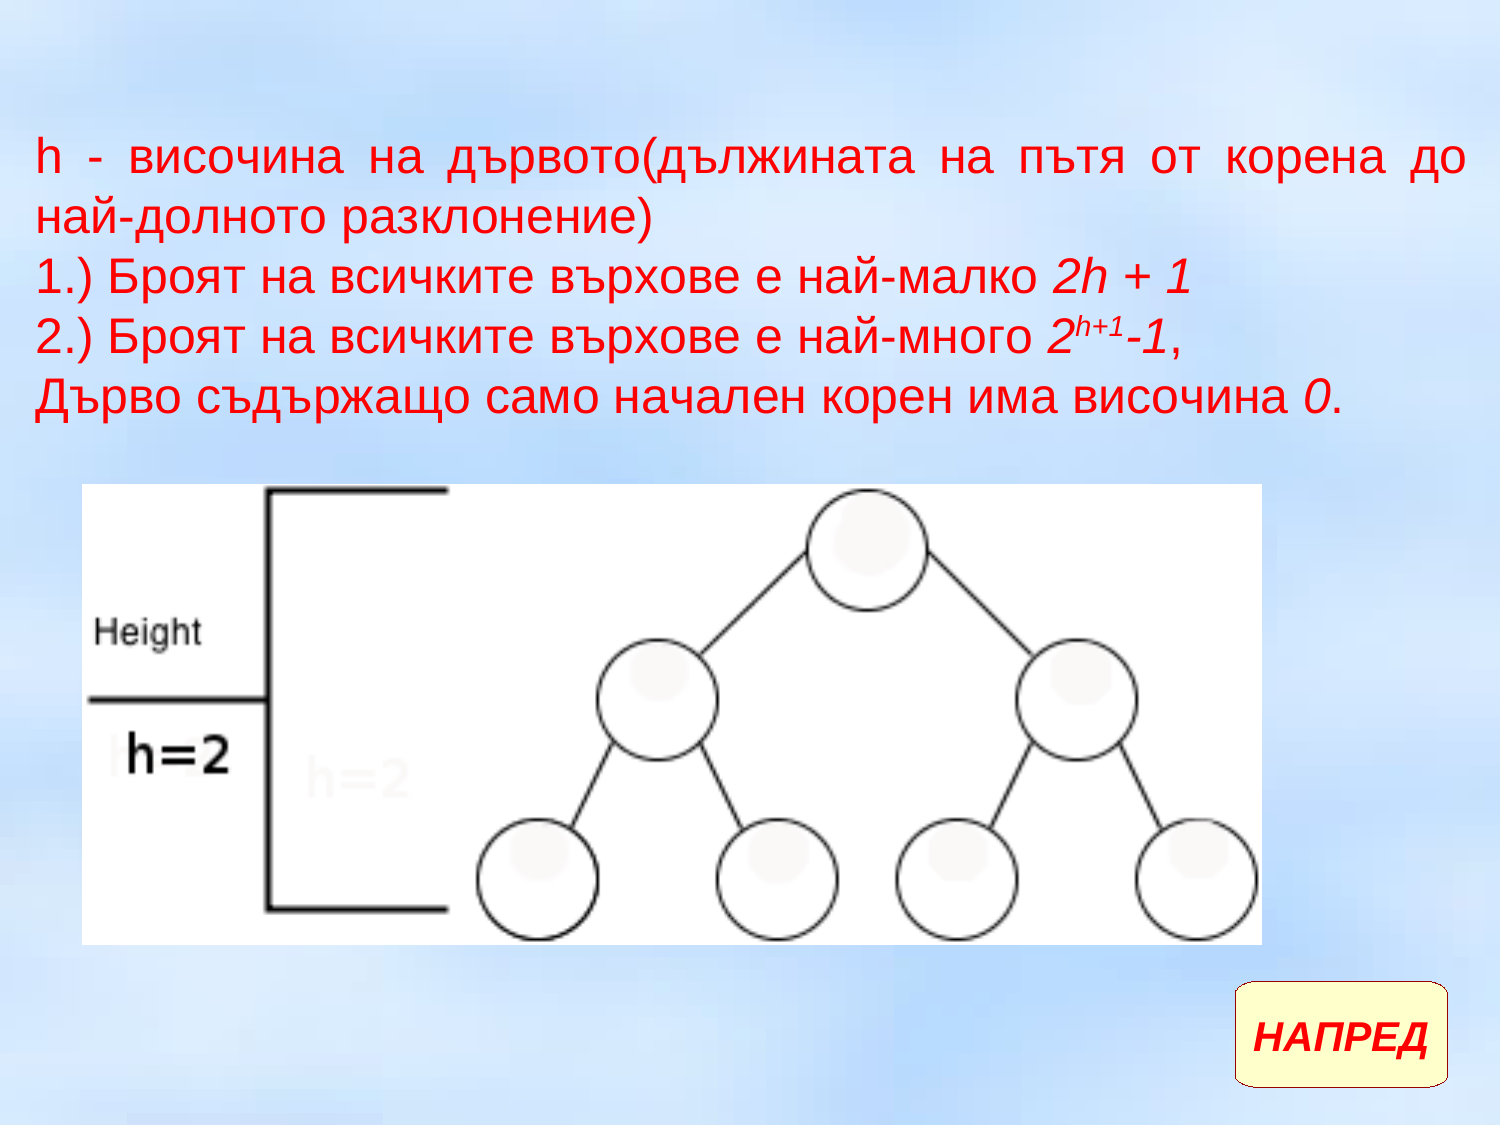

h - височина на дървото(дължината на пътя от корена до най-долното разклонение)
1.) Броят на всичките върхове е най-малко 2h + 1
2.) Броят на всичките върхове е най-много 2h+1-1,
Дърво съдържащо само начален корен има височина 0.
НАПРЕД
НАПРЕД